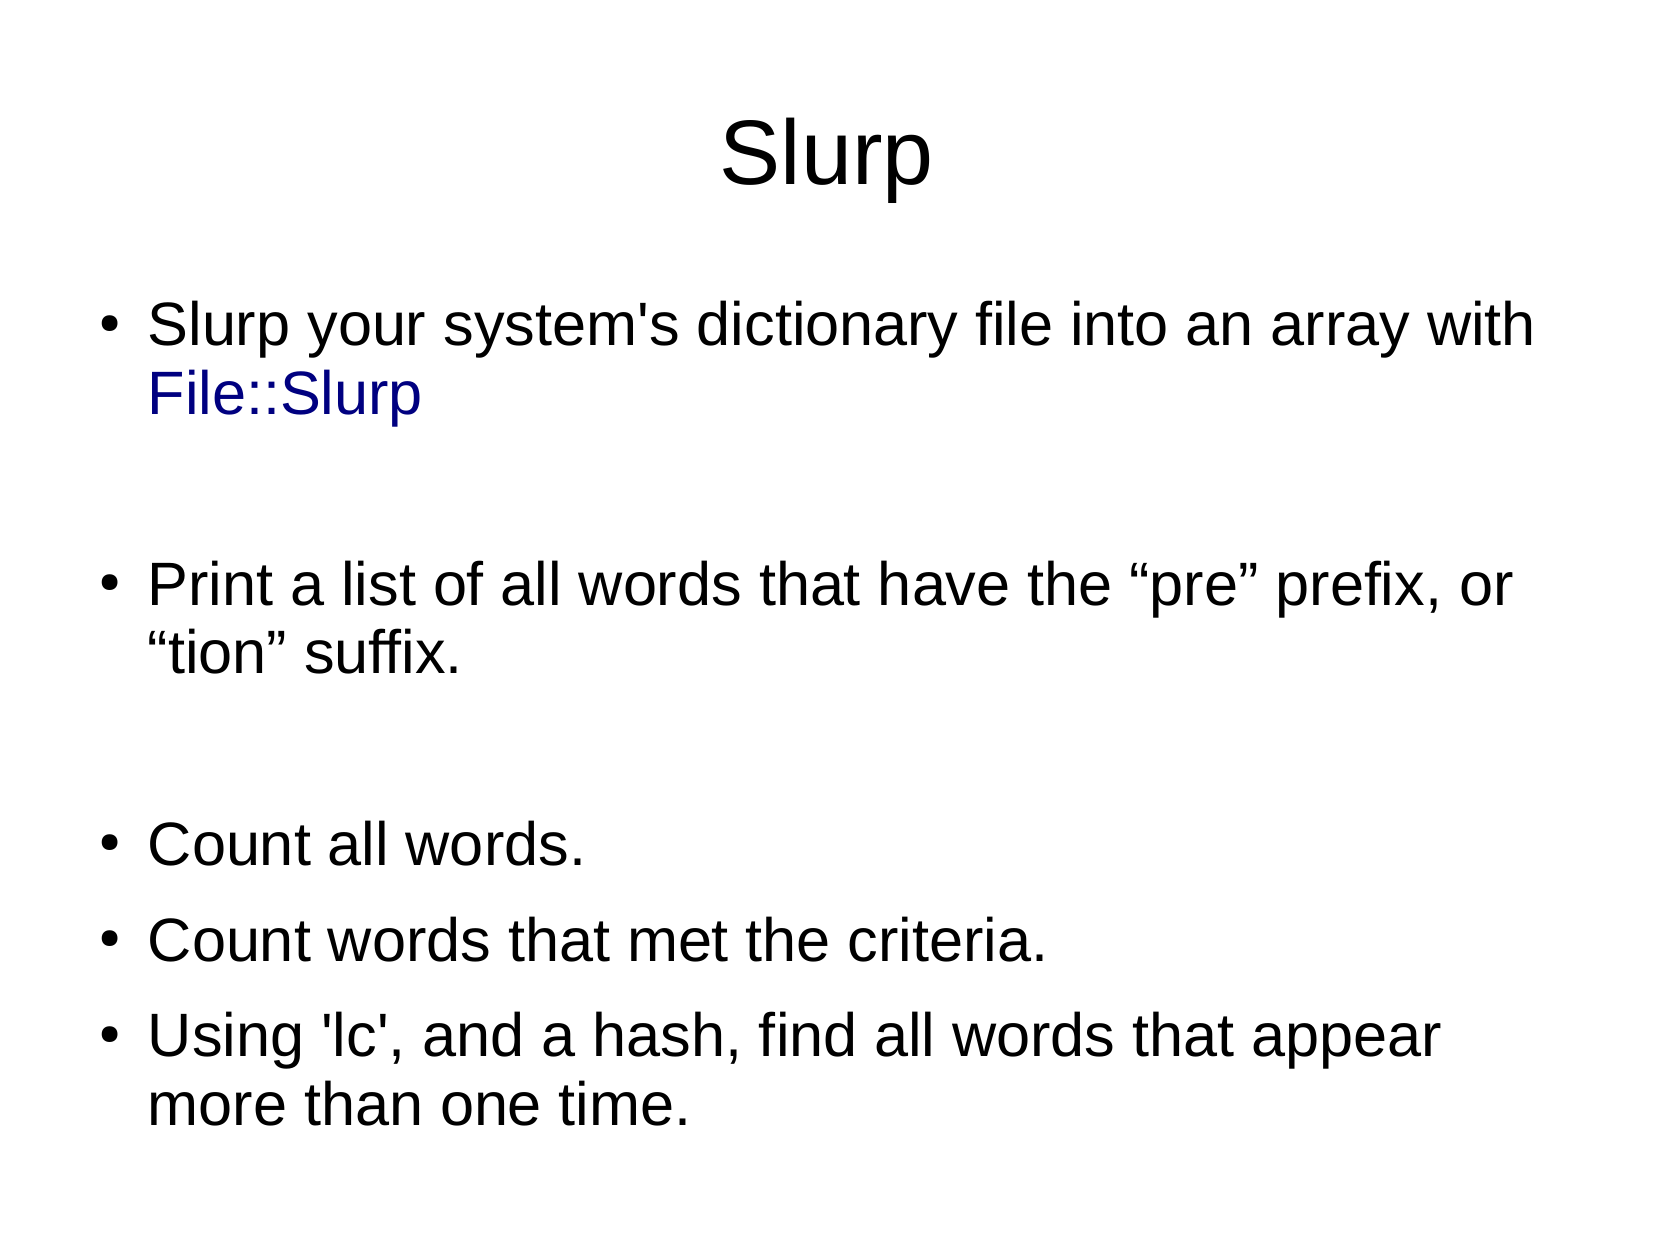

# Slurp
Slurp your system's dictionary file into an array with File::Slurp
Print a list of all words that have the “pre” prefix, or “tion” suffix.
Count all words.
Count words that met the criteria.
Using 'lc', and a hash, find all words that appear more than one time.